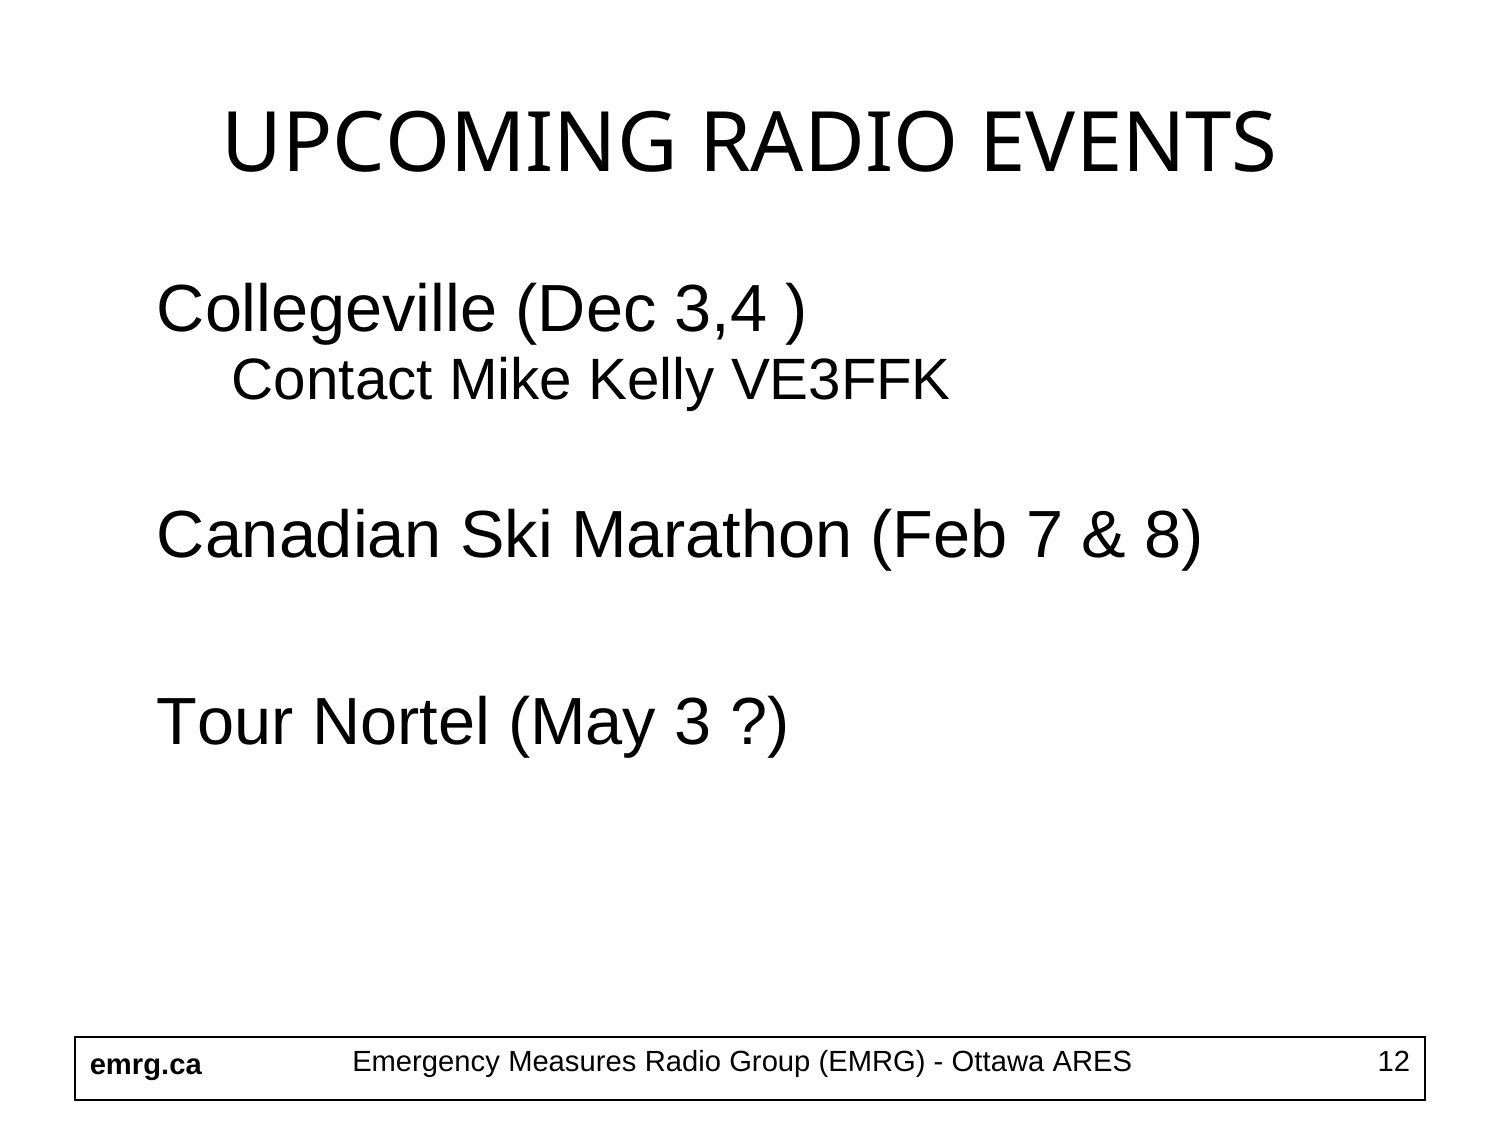

# UPCOMING RADIO EVENTS
Collegeville (Dec 3,4 )
Contact Mike Kelly VE3FFK
Canadian Ski Marathon (Feb 7 & 8)
Tour Nortel (May 3 ?)
Emergency Measures Radio Group (EMRG) - Ottawa ARES
12